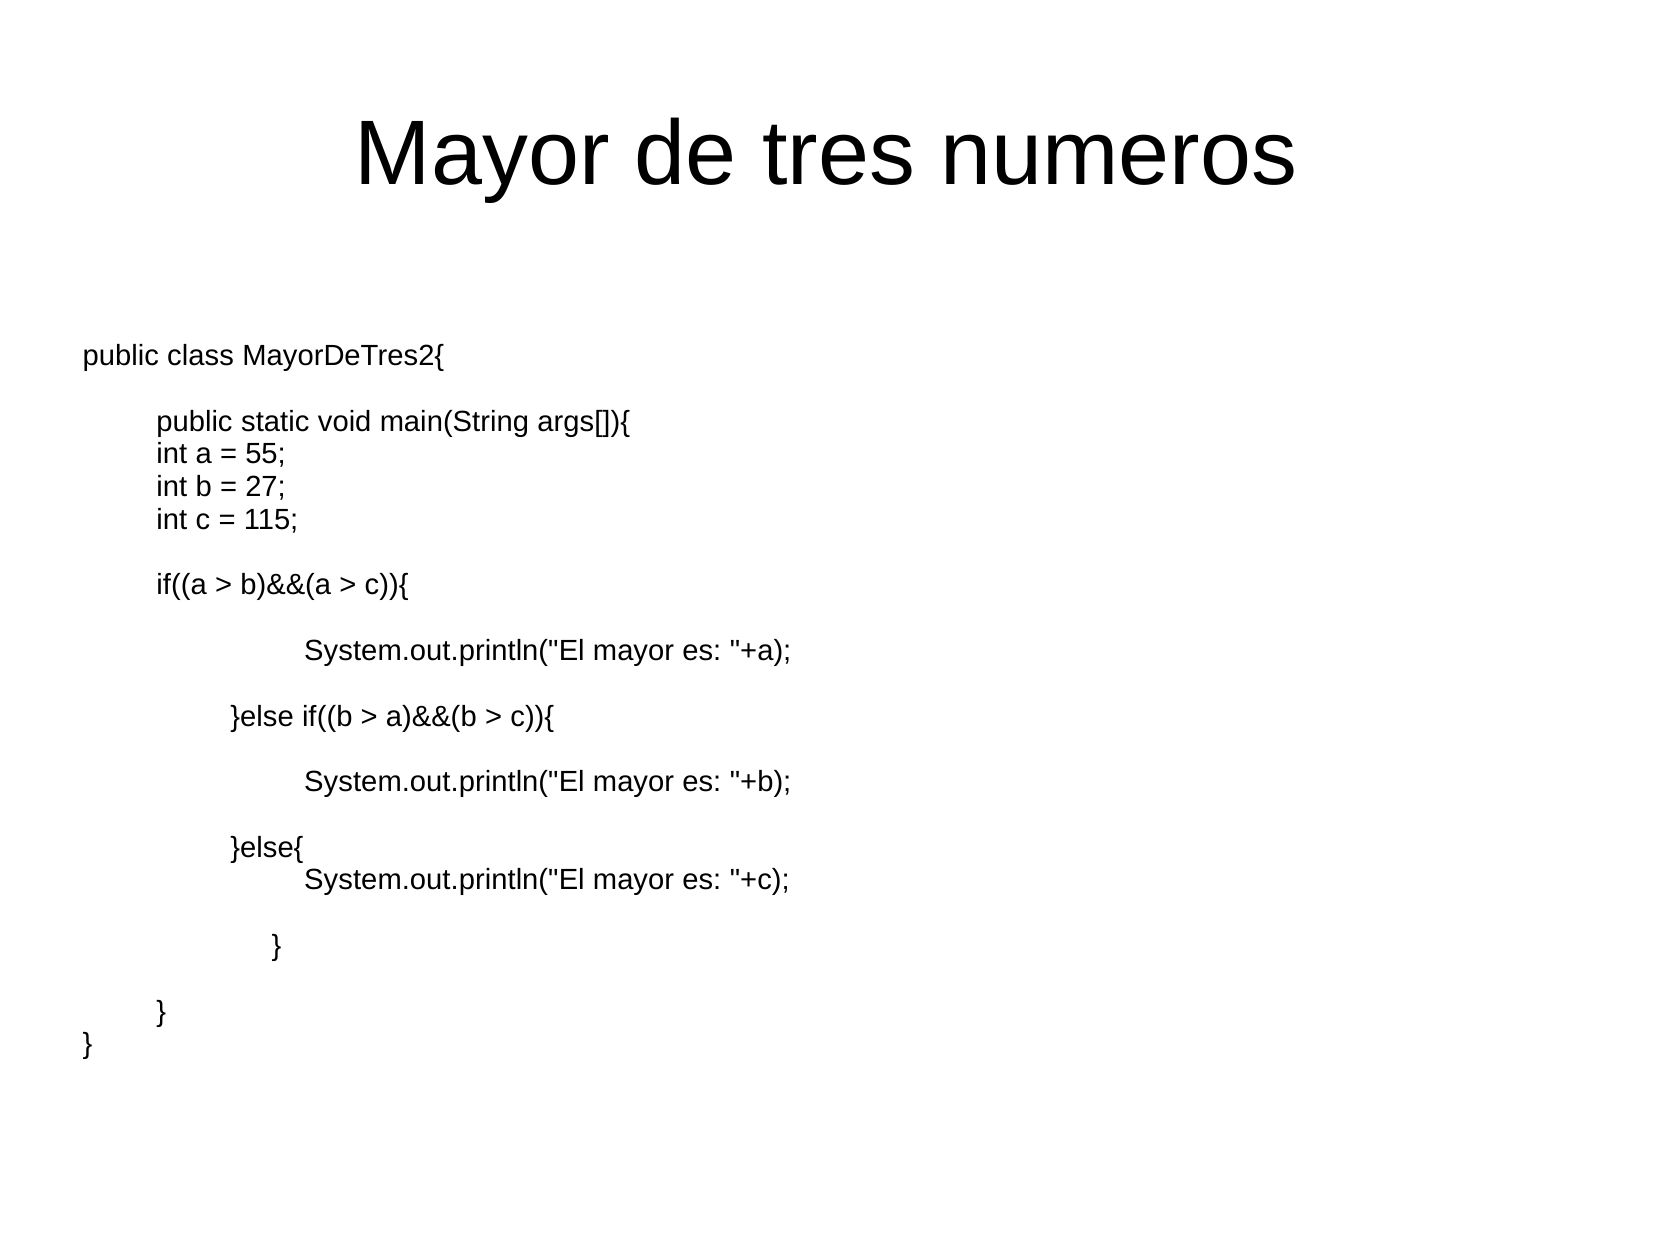

# Mayor de tres numeros
public class MayorDeTres2{
	public static void main(String args[]){
	int a = 55;
	int b = 27;
	int c = 115;
	if((a > b)&&(a > c)){
			System.out.println("El mayor es: "+a);
		}else if((b > a)&&(b > c)){
			System.out.println("El mayor es: "+b);
		}else{
			System.out.println("El mayor es: "+c);
		 }
	}
}